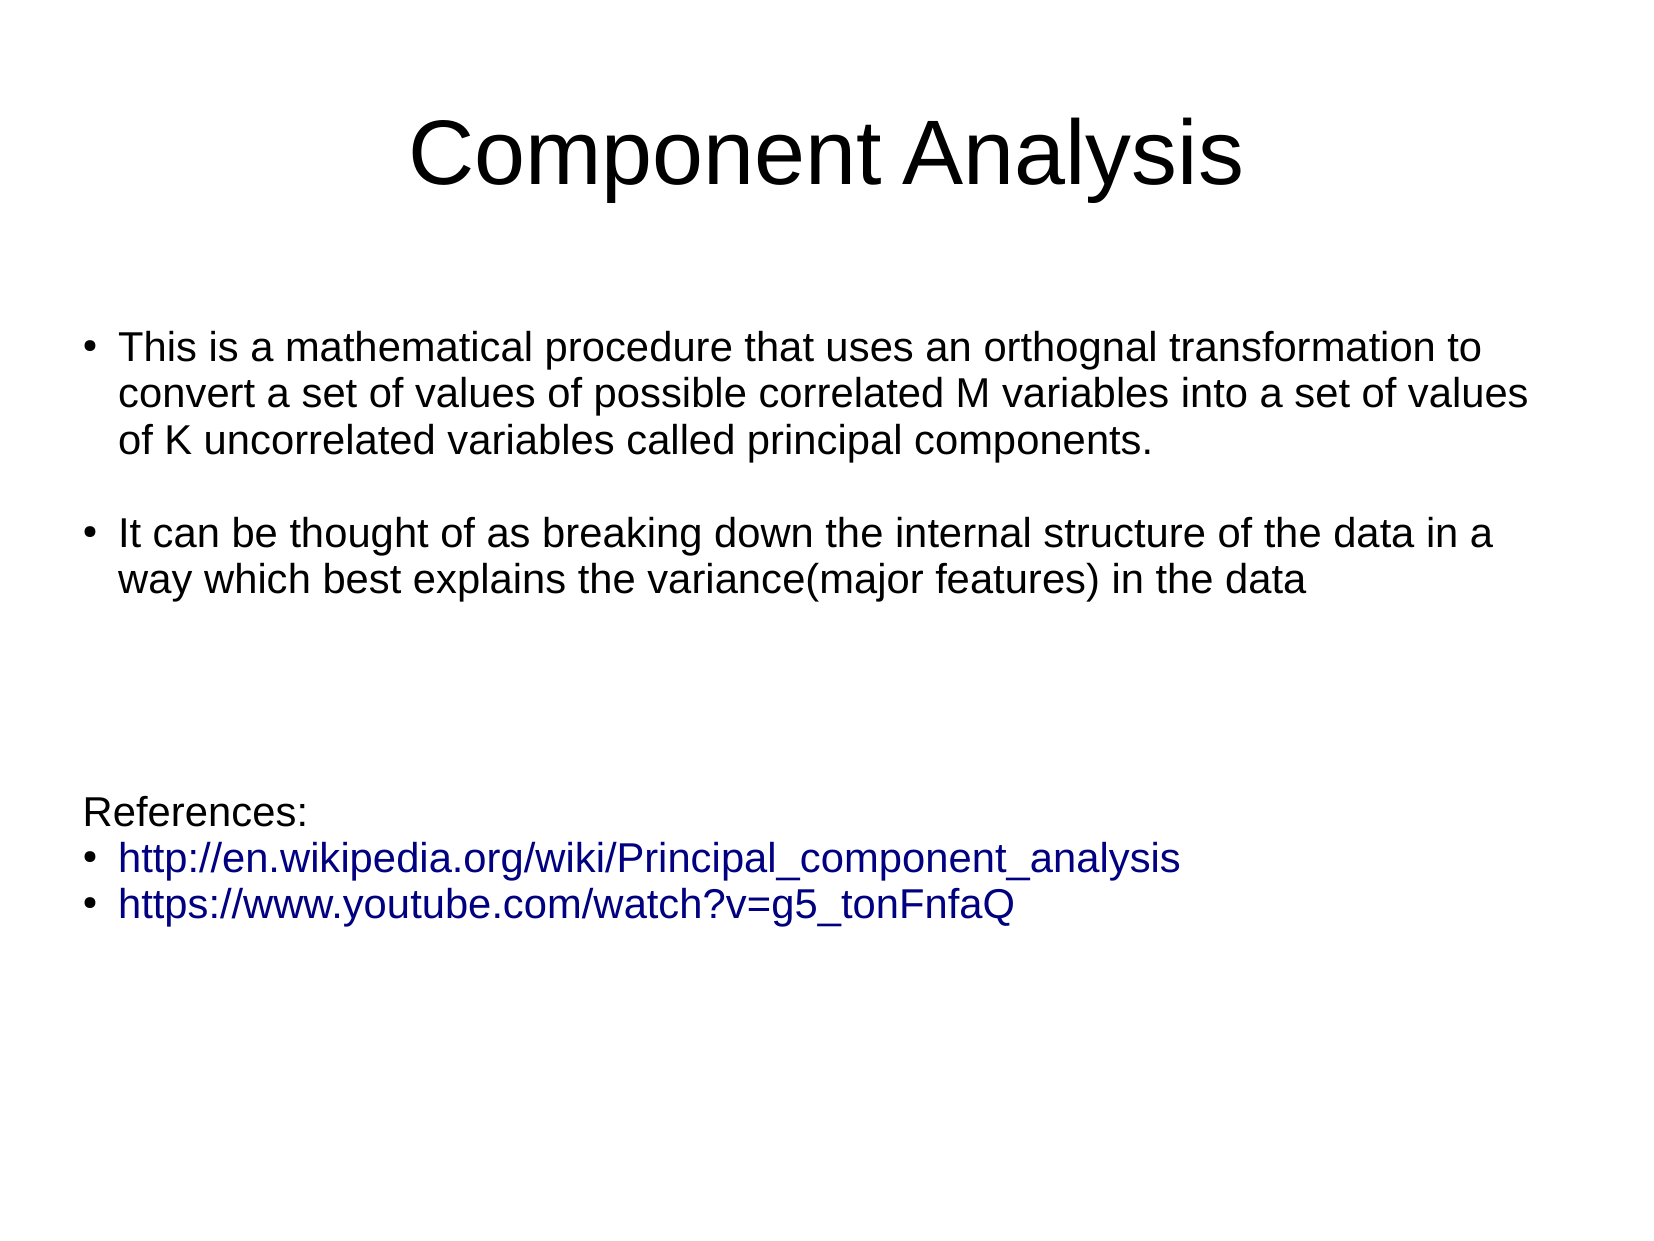

# Component Analysis
This is a mathematical procedure that uses an orthognal transformation to convert a set of values of possible correlated M variables into a set of values of K uncorrelated variables called principal components.
It can be thought of as breaking down the internal structure of the data in a way which best explains the variance(major features) in the data
References:
http://en.wikipedia.org/wiki/Principal_component_analysis
https://www.youtube.com/watch?v=g5_tonFnfaQ